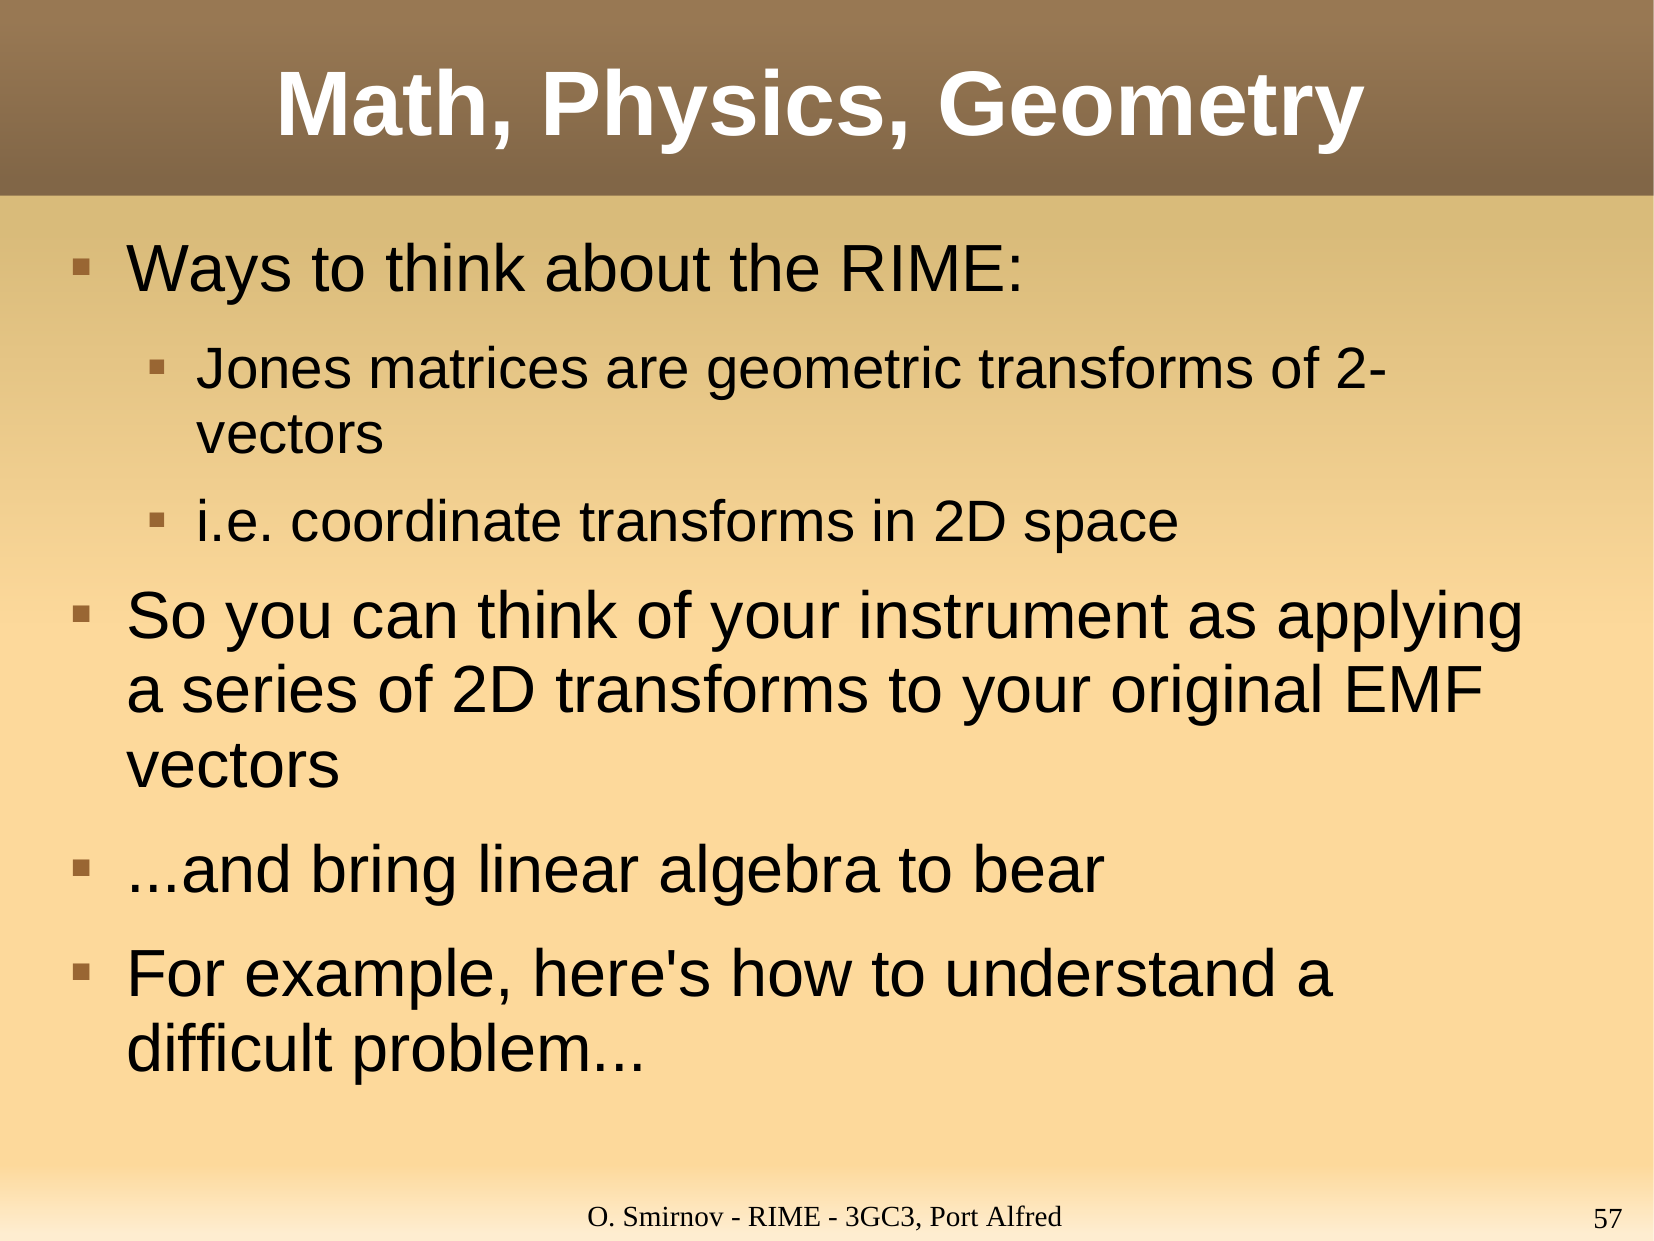

# Math, Physics, Geometry
Ways to think about the RIME:
Jones matrices are geometric transforms of 2-vectors
i.e. coordinate transforms in 2D space
So you can think of your instrument as applying a series of 2D transforms to your original EMF vectors
...and bring linear algebra to bear
For example, here's how to understand a difficult problem...
O. Smirnov - RIME - 3GC3, Port Alfred
57